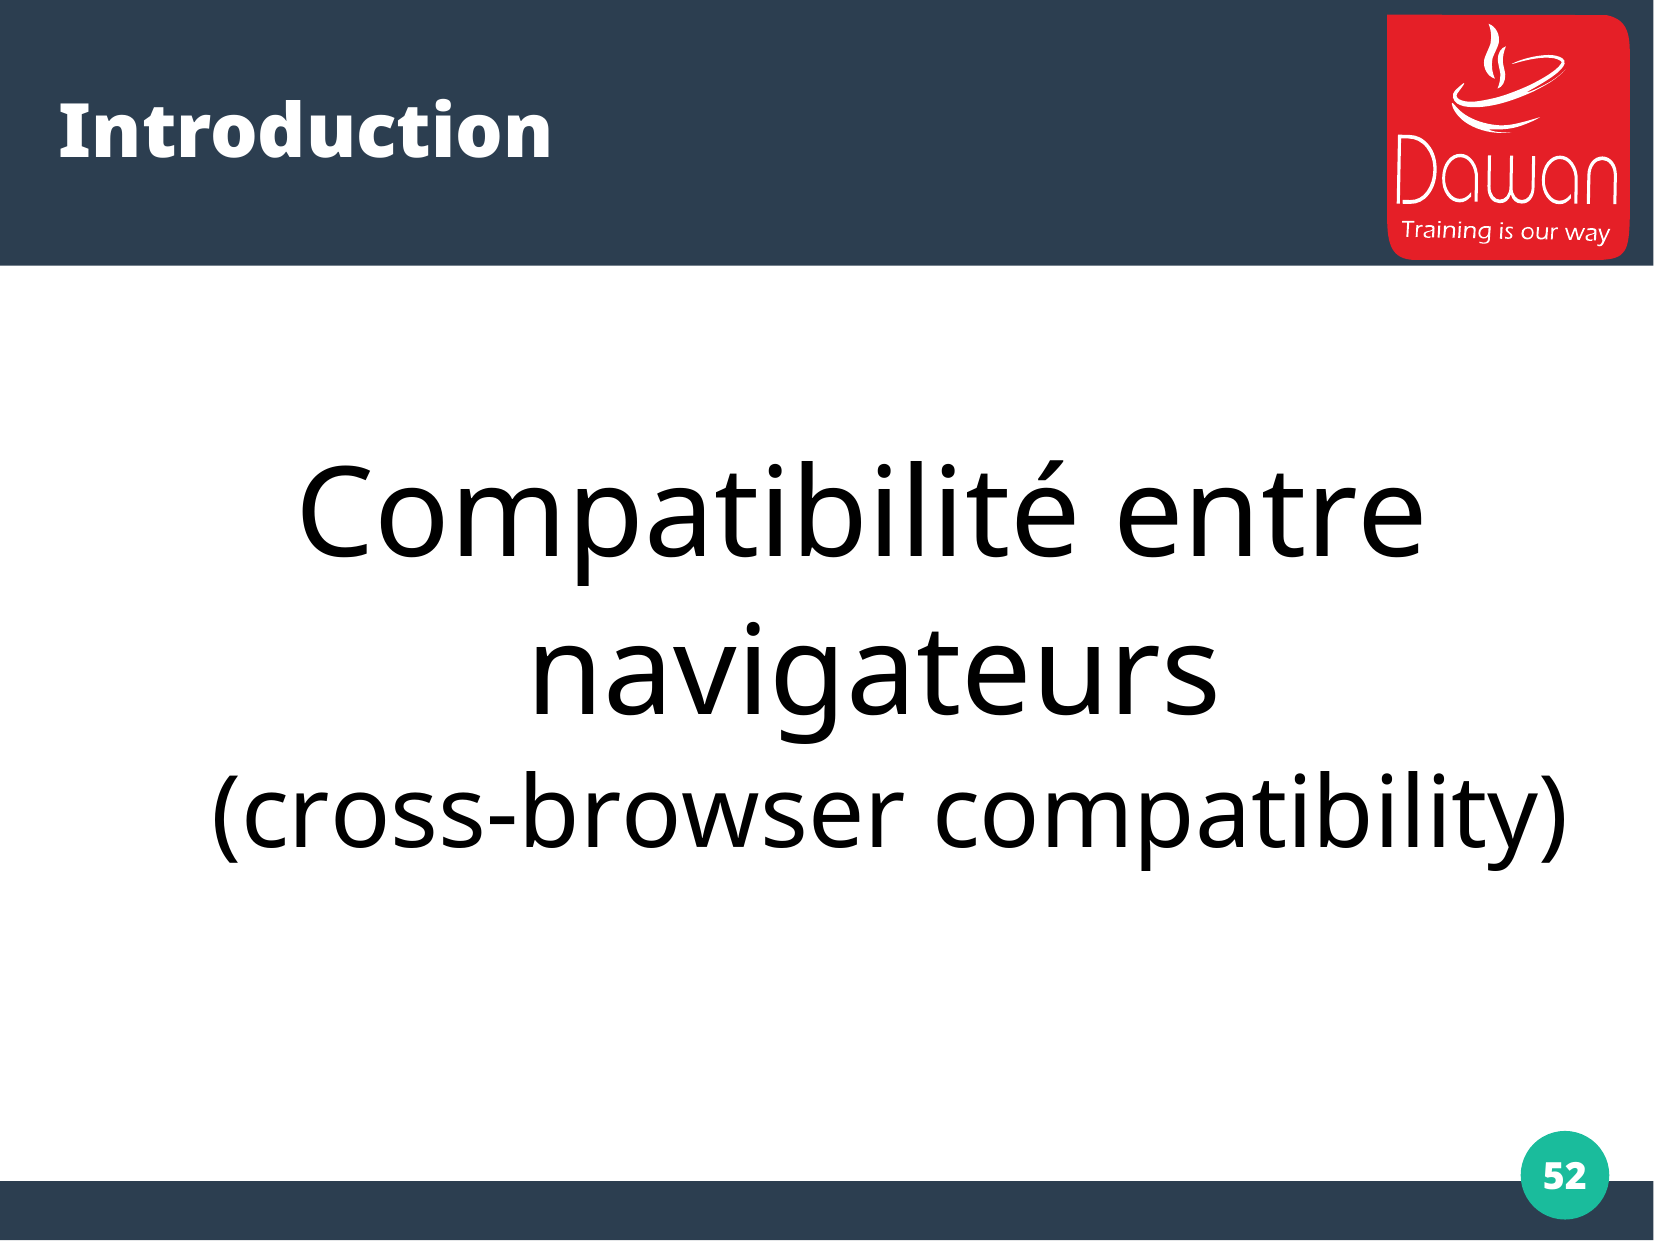

# Introduction
Compatibilité entre navigateurs
(cross-browser compatibility)
52